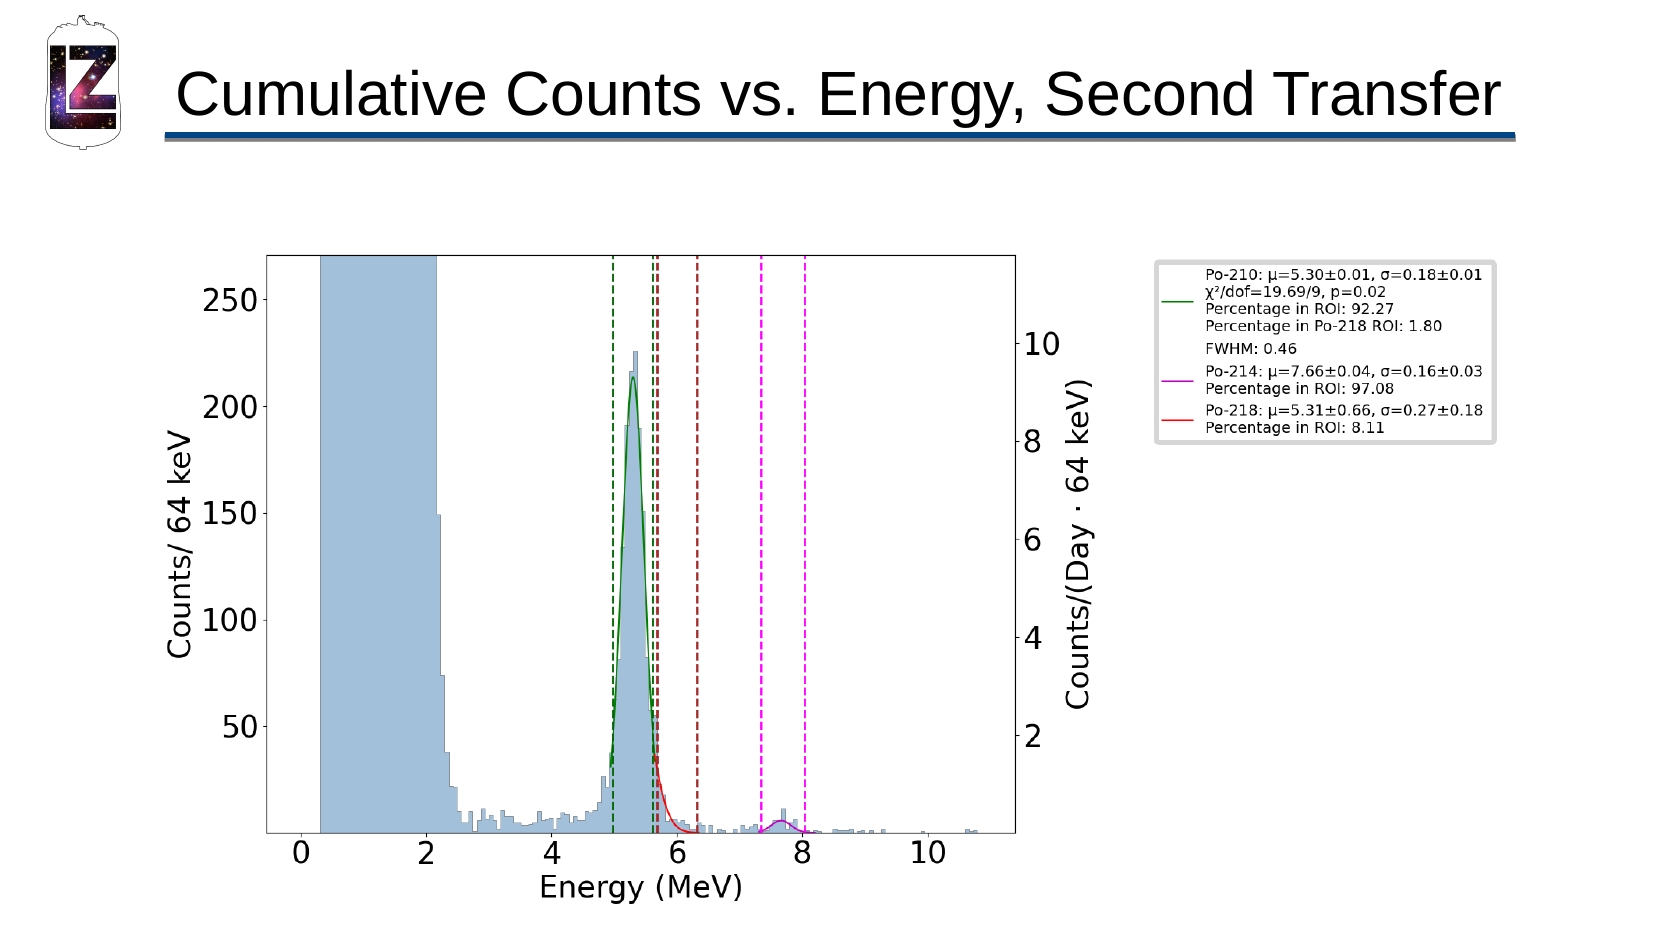

# Cumulative Counts vs. Energy, Second Transfer